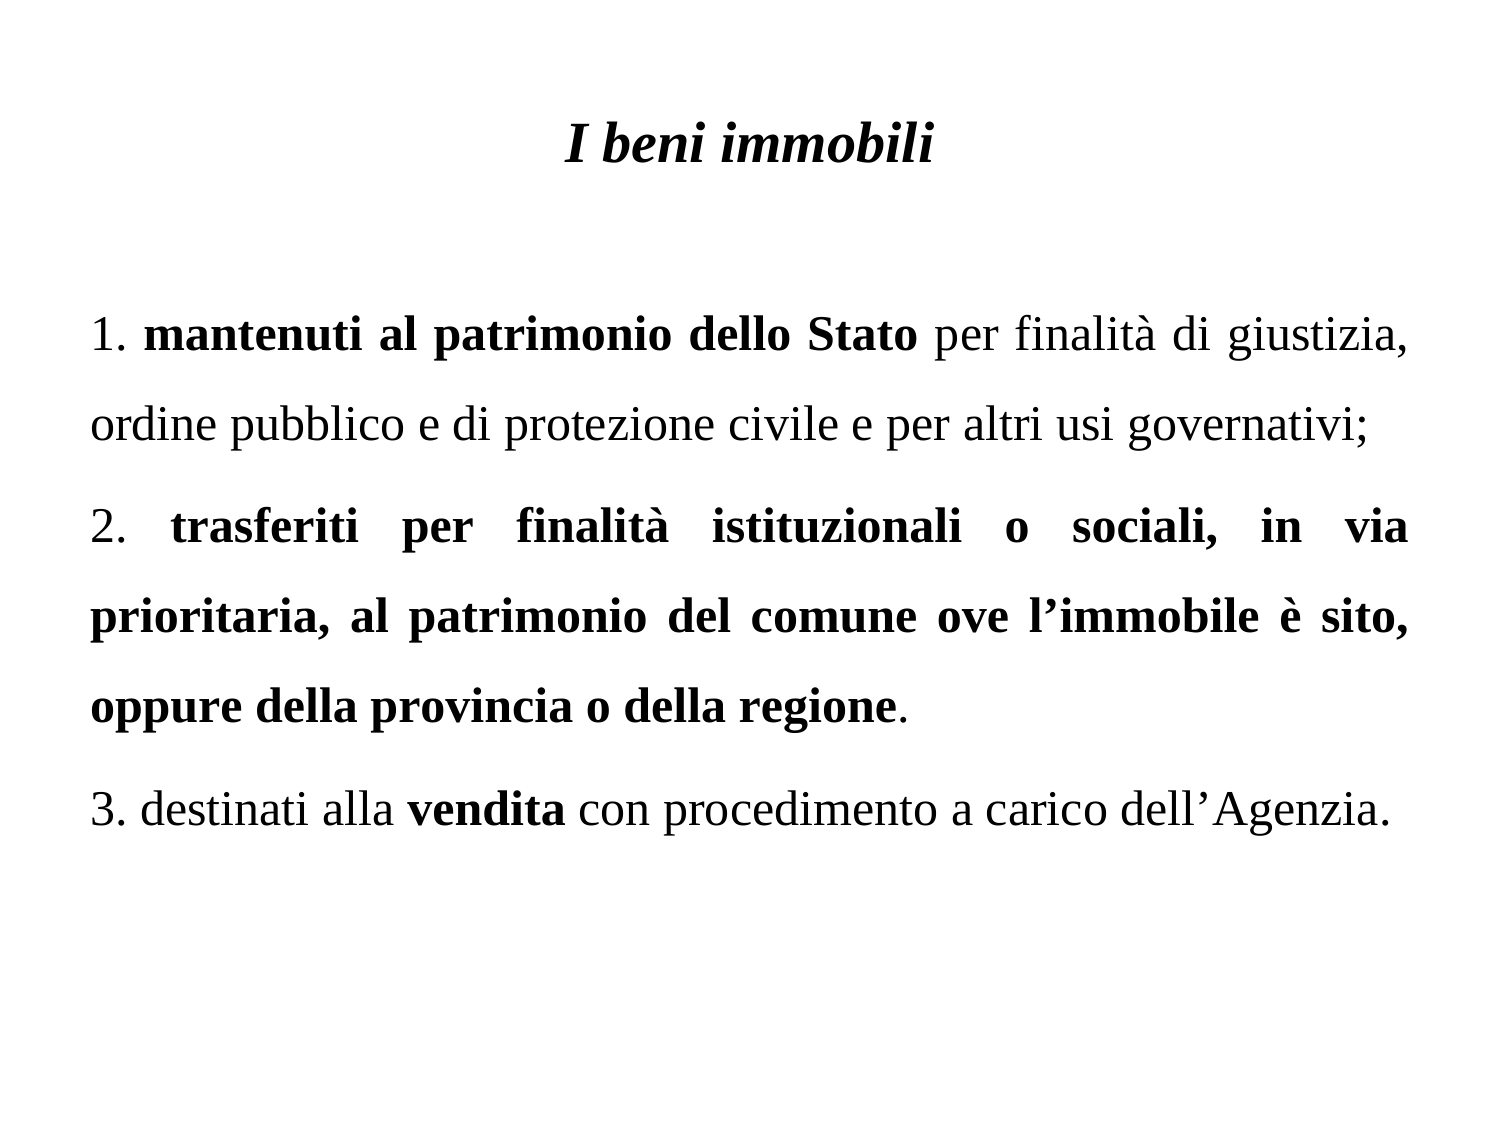

# I beni immobili
1. mantenuti al patrimonio dello Stato per finalità di giustizia, ordine pubblico e di protezione civile e per altri usi governativi;
2. trasferiti per finalità istituzionali o sociali, in via prioritaria, al patrimonio del comune ove l’immobile è sito, oppure della provincia o della regione.
3. destinati alla vendita con procedimento a carico dell’Agenzia.